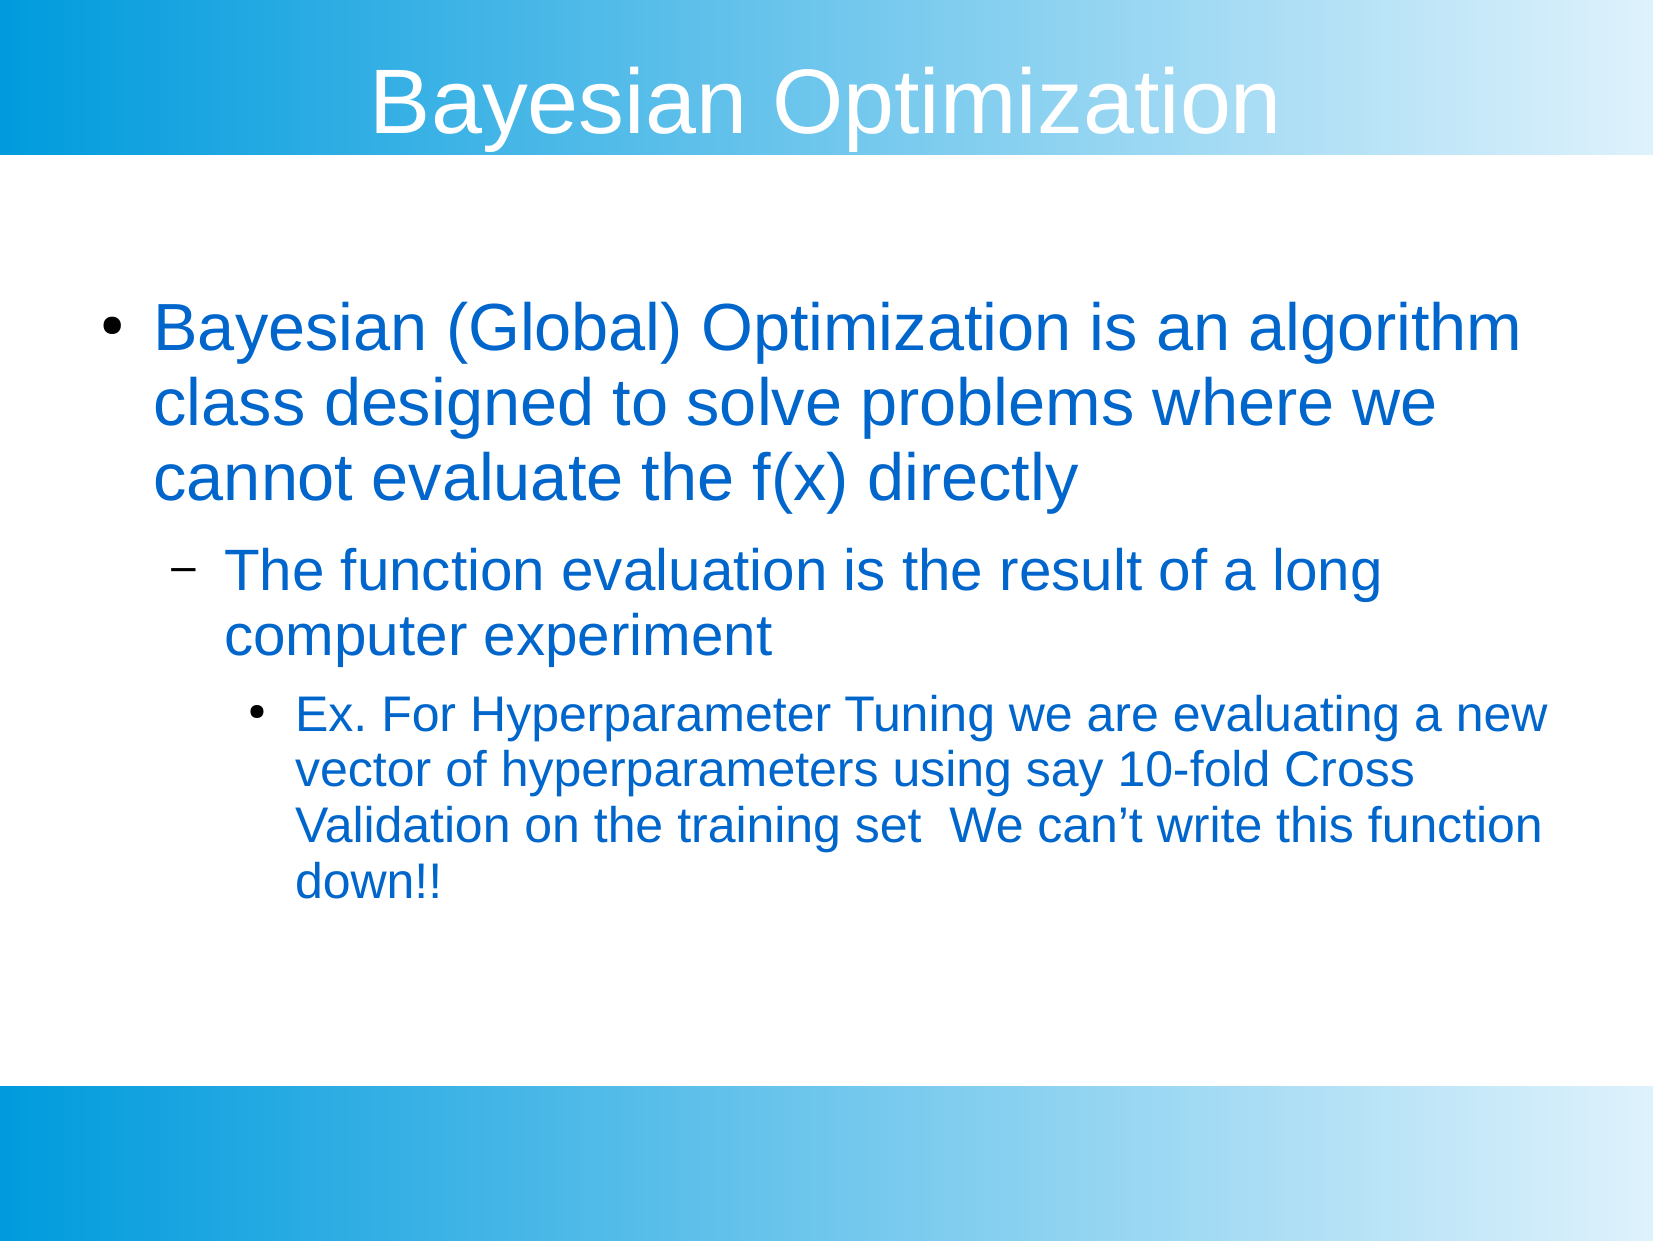

# Bayesian Optimization
Bayesian (Global) Optimization is an algorithm class designed to solve problems where we cannot evaluate the f(x) directly
The function evaluation is the result of a long computer experiment
Ex. For Hyperparameter Tuning we are evaluating a new vector of hyperparameters using say 10-fold Cross Validation on the training set We can’t write this function down!!